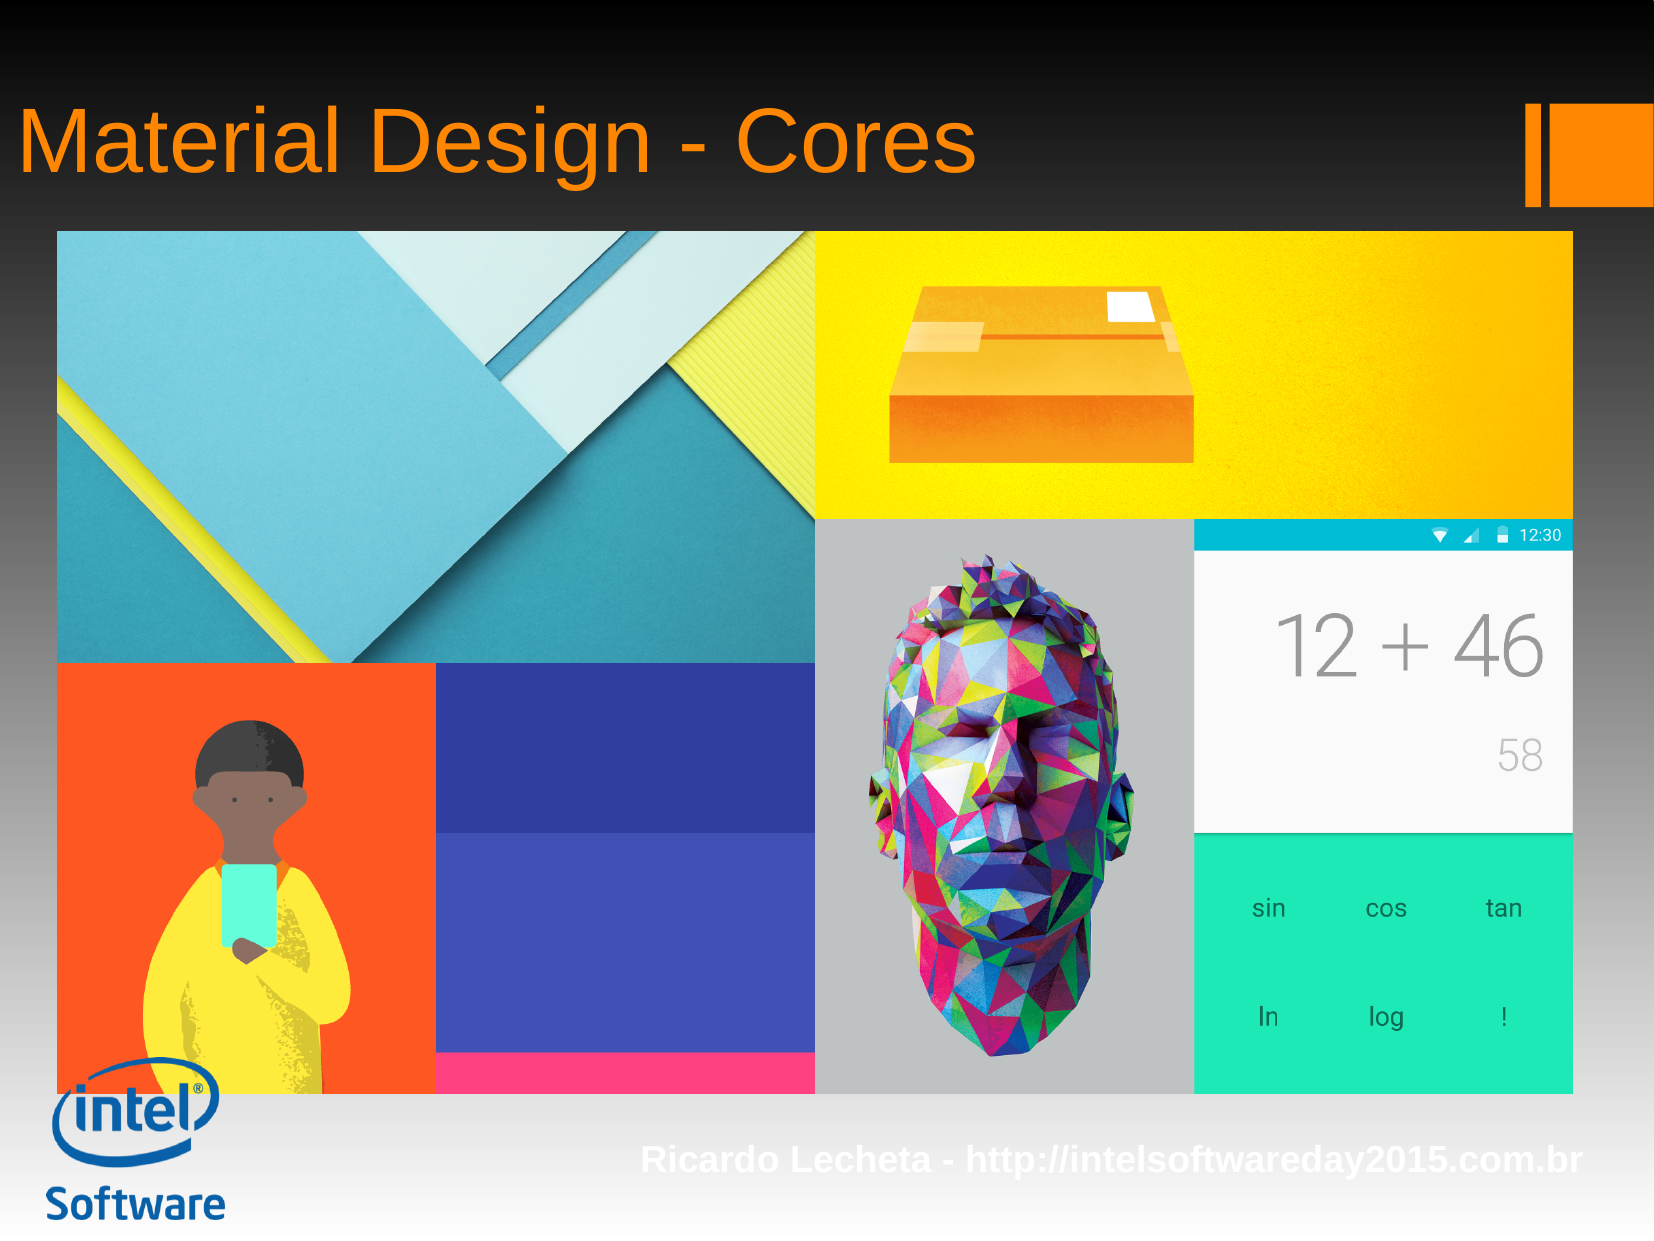

# Material Design - Cores
Cores
Ricardo Lecheta - http://intelsoftwareday2015.com.br